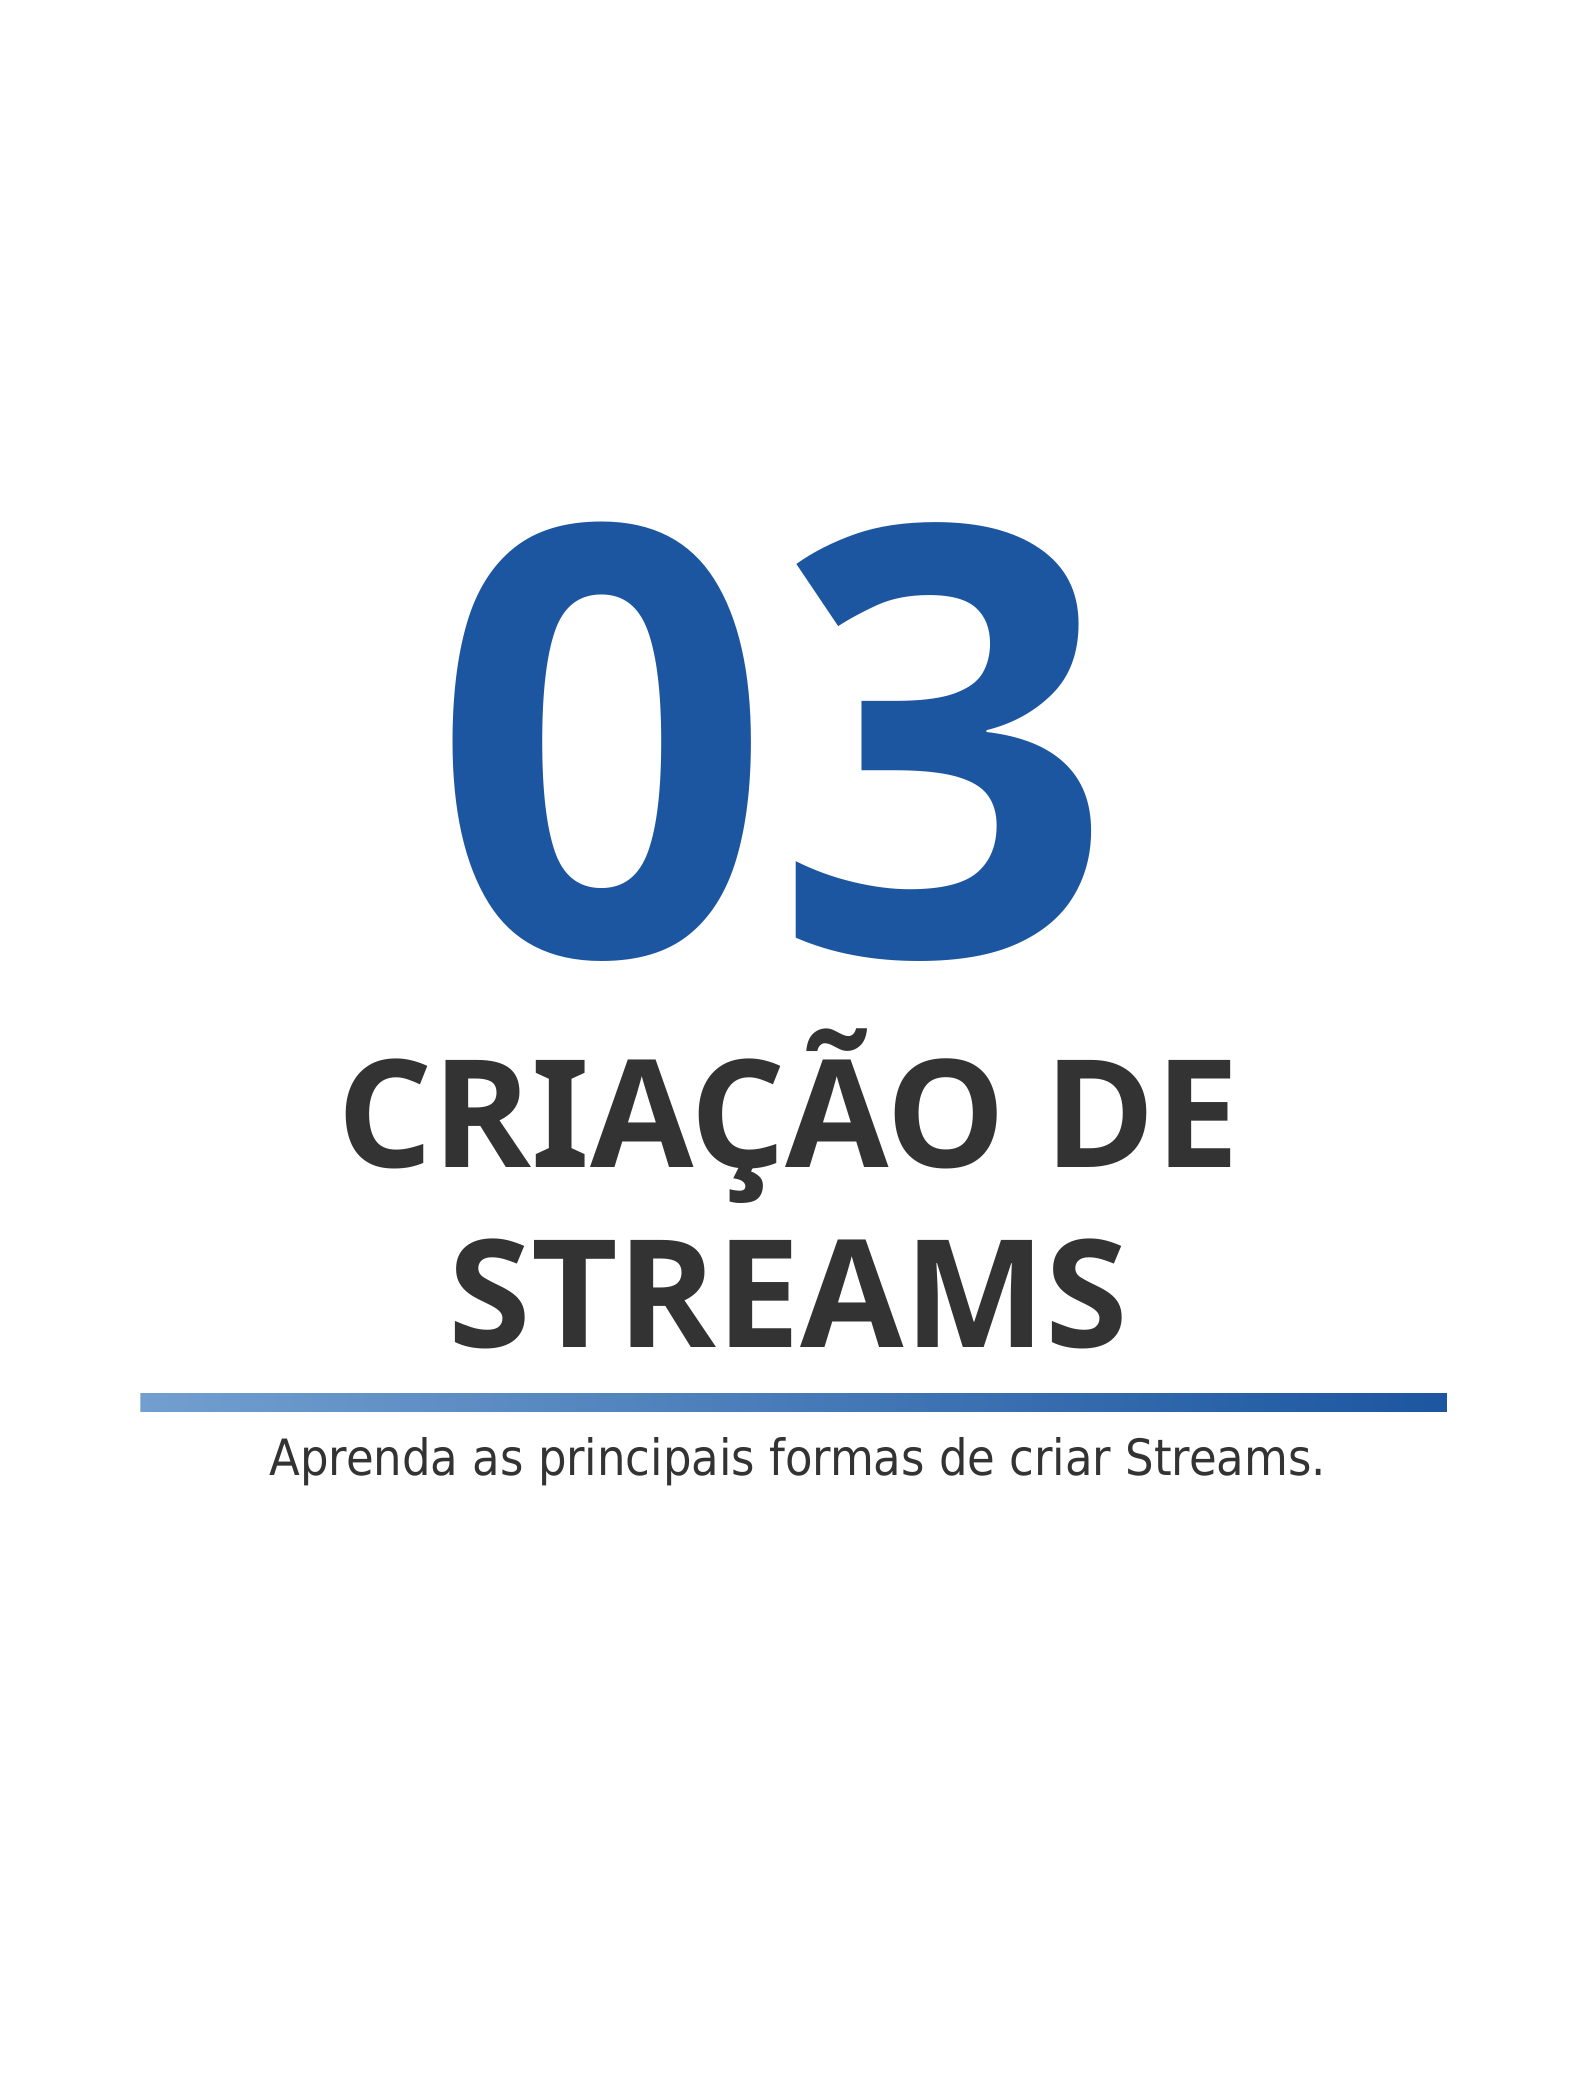

03
CRIAÇÃO DE STREAMS
Aprenda as principais formas de criar Streams.
STREAM API JAVA - EDER FONSECA
7